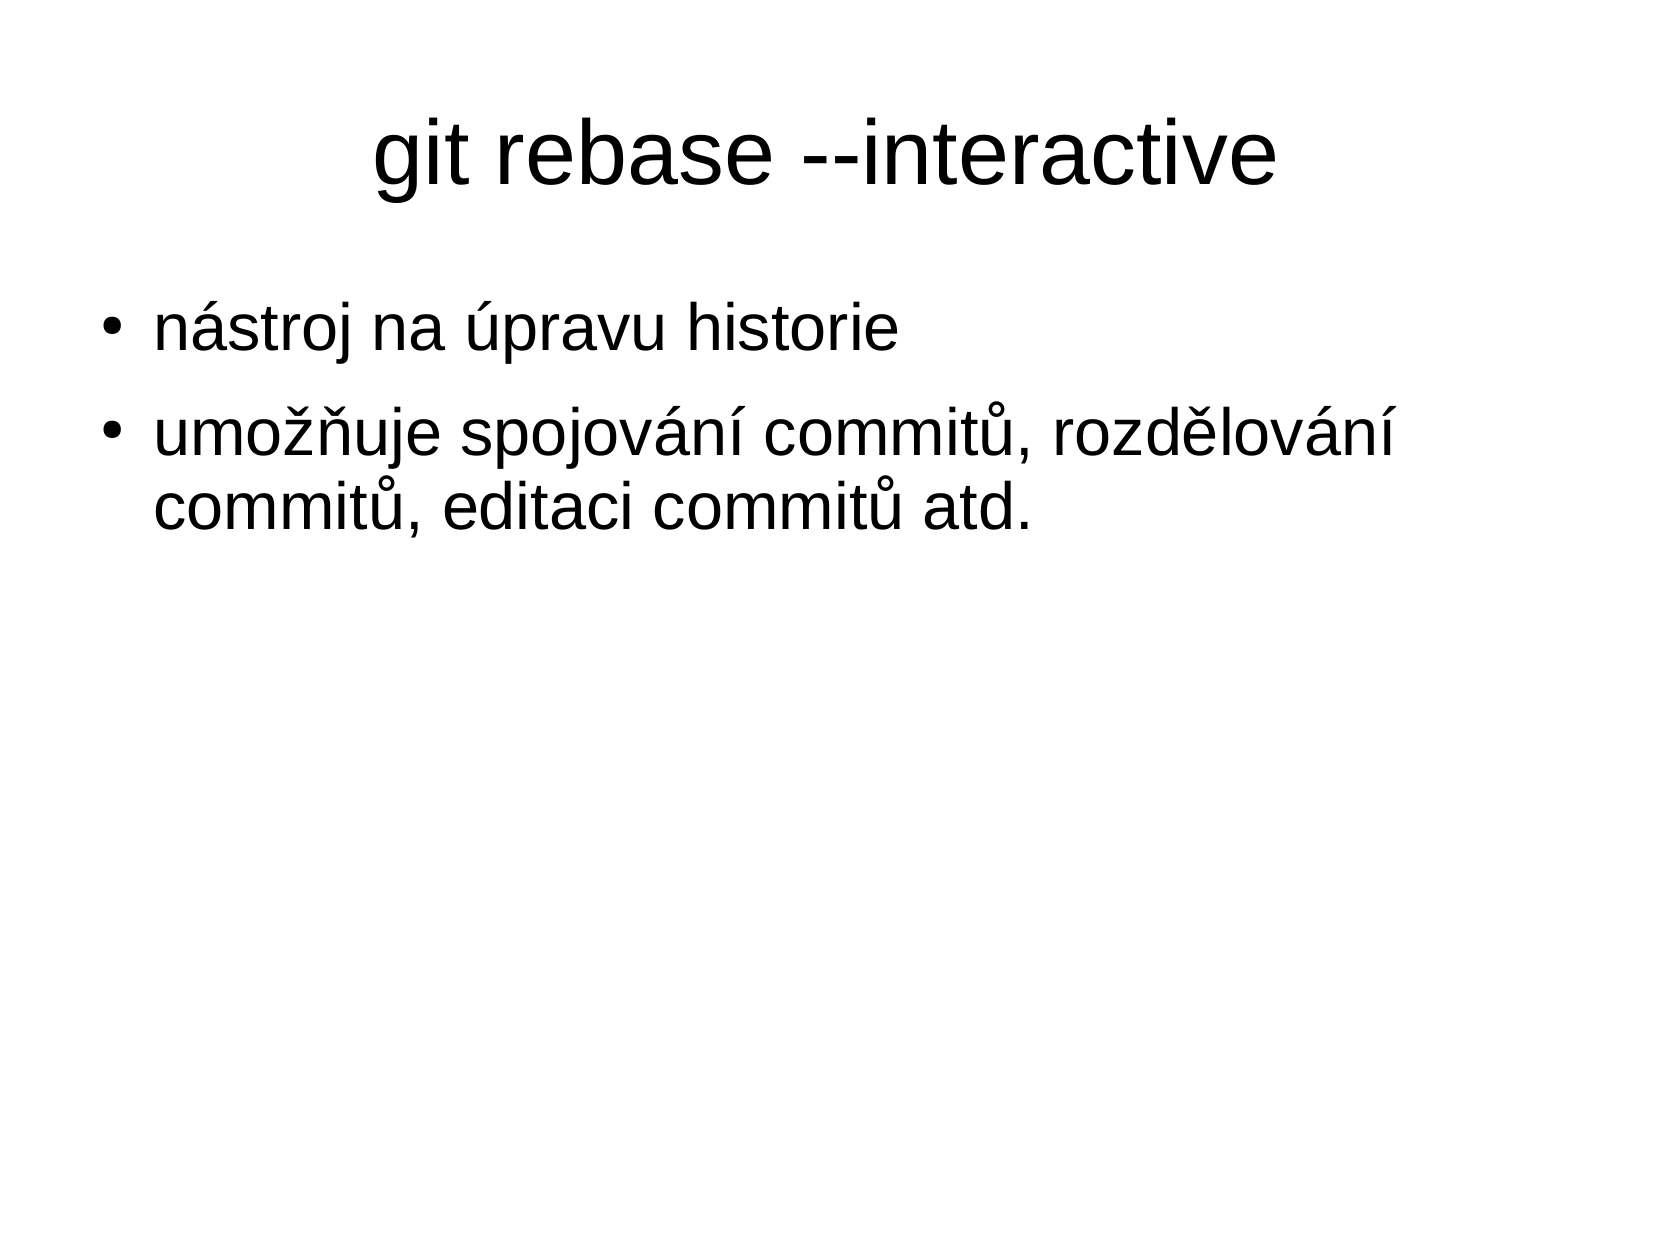

# git rebase --interactive
nástroj na úpravu historie
umožňuje spojování commitů, rozdělování commitů, editaci commitů atd.